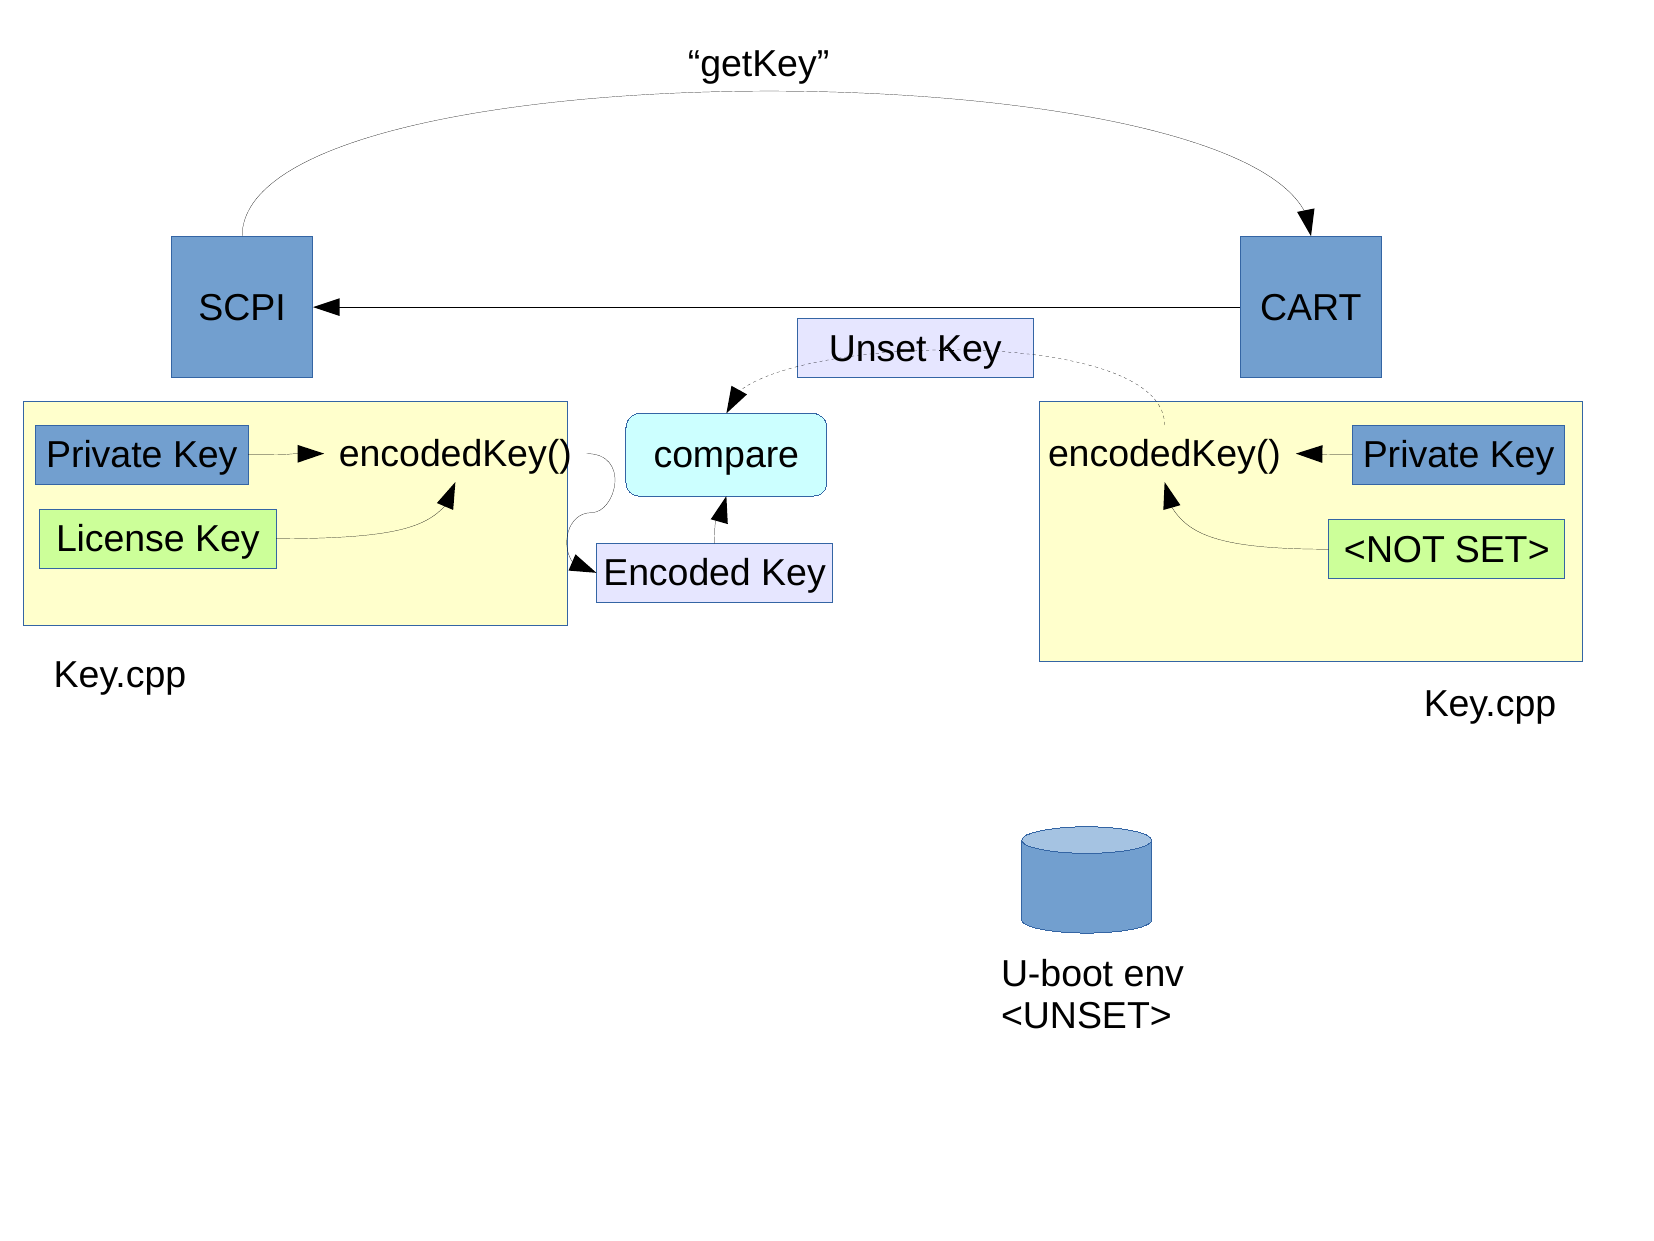

“getKey”
SCPI
CART
Unset Key
compare
Private Key
encodedKey()
encodedKey()
Private Key
License Key
<NOT SET>
Encoded Key
Key.cpp
Key.cpp
U-boot env
<UNSET>